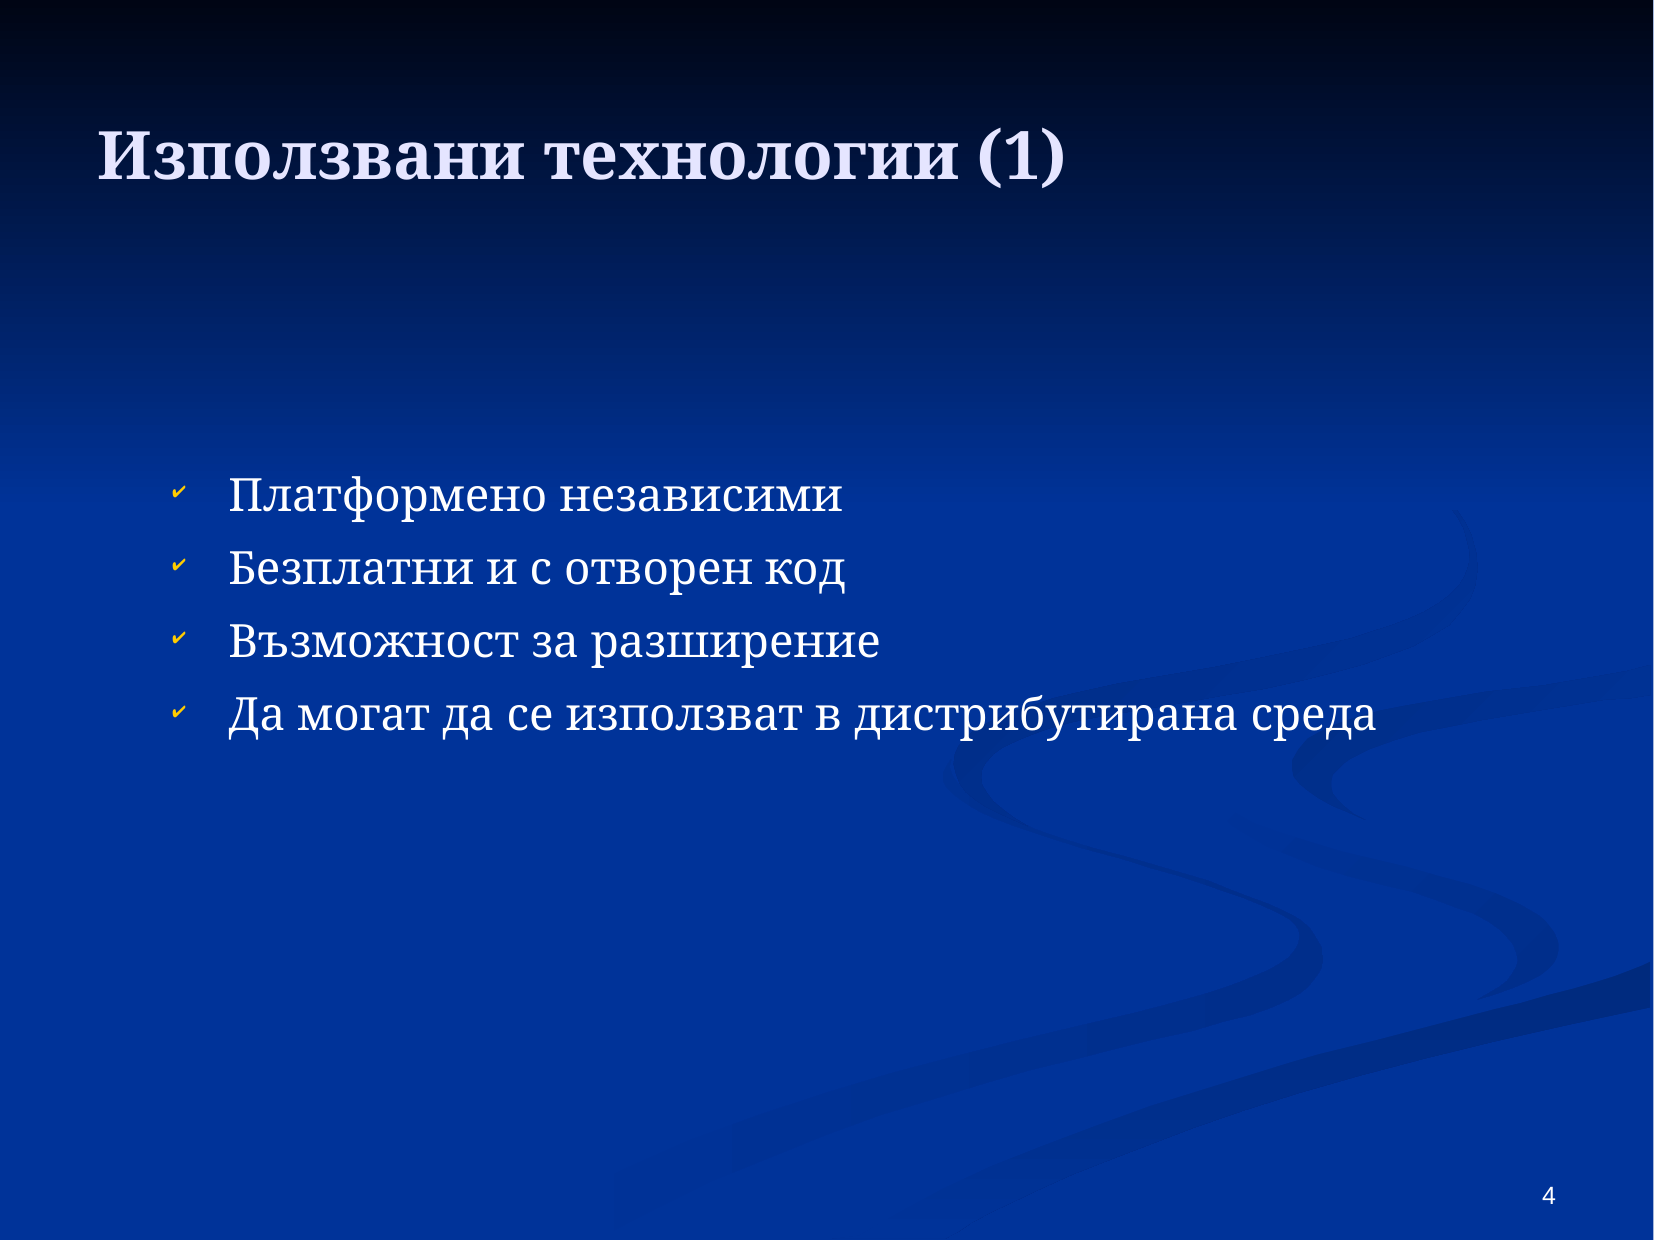

# Използвани технологии (1)
Платформено независими
Безплатни и с отворен код
Възможност за разширение
Да могат да се използват в дистрибутирана среда